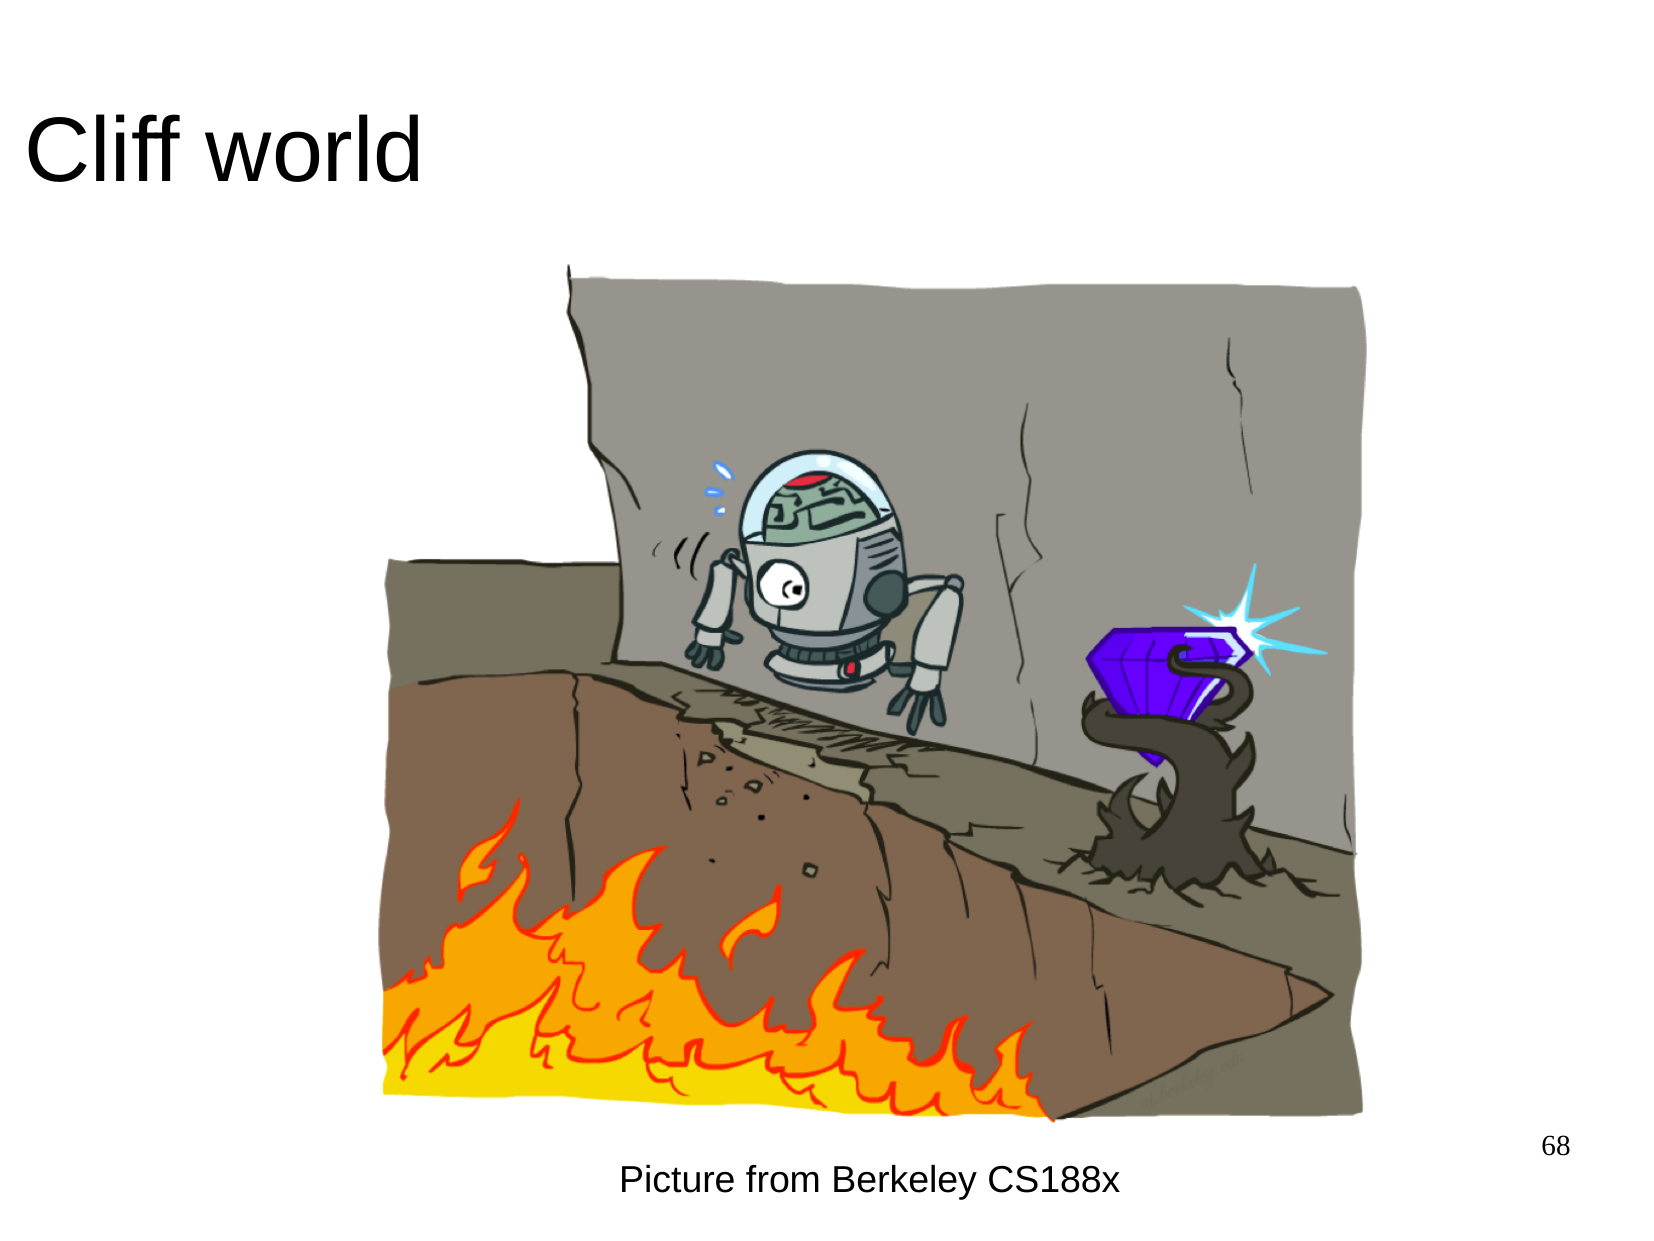

#
Cliff world
68
Picture from Berkeley CS188x